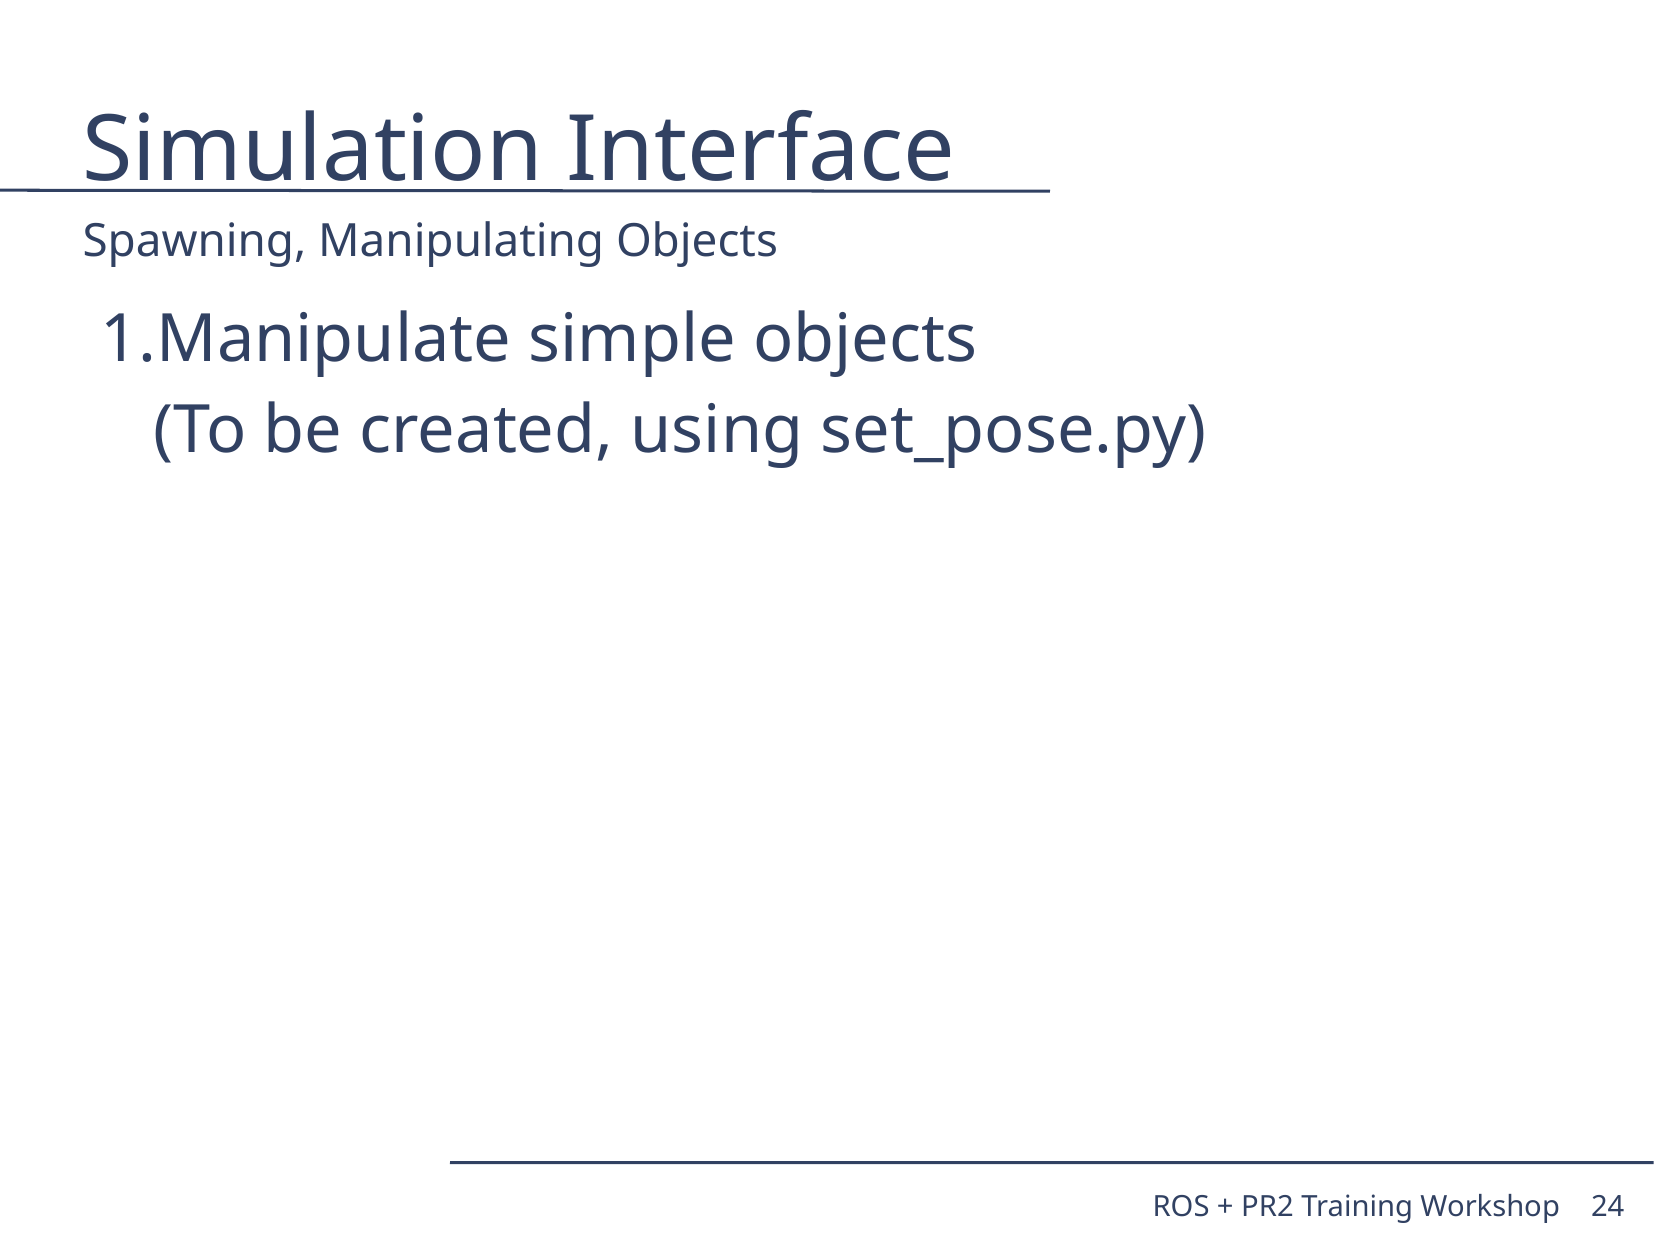

# Simulation Interface Spawning, Manipulating Objects
Manipulate simple objects
(To be created, using set_pose.py)